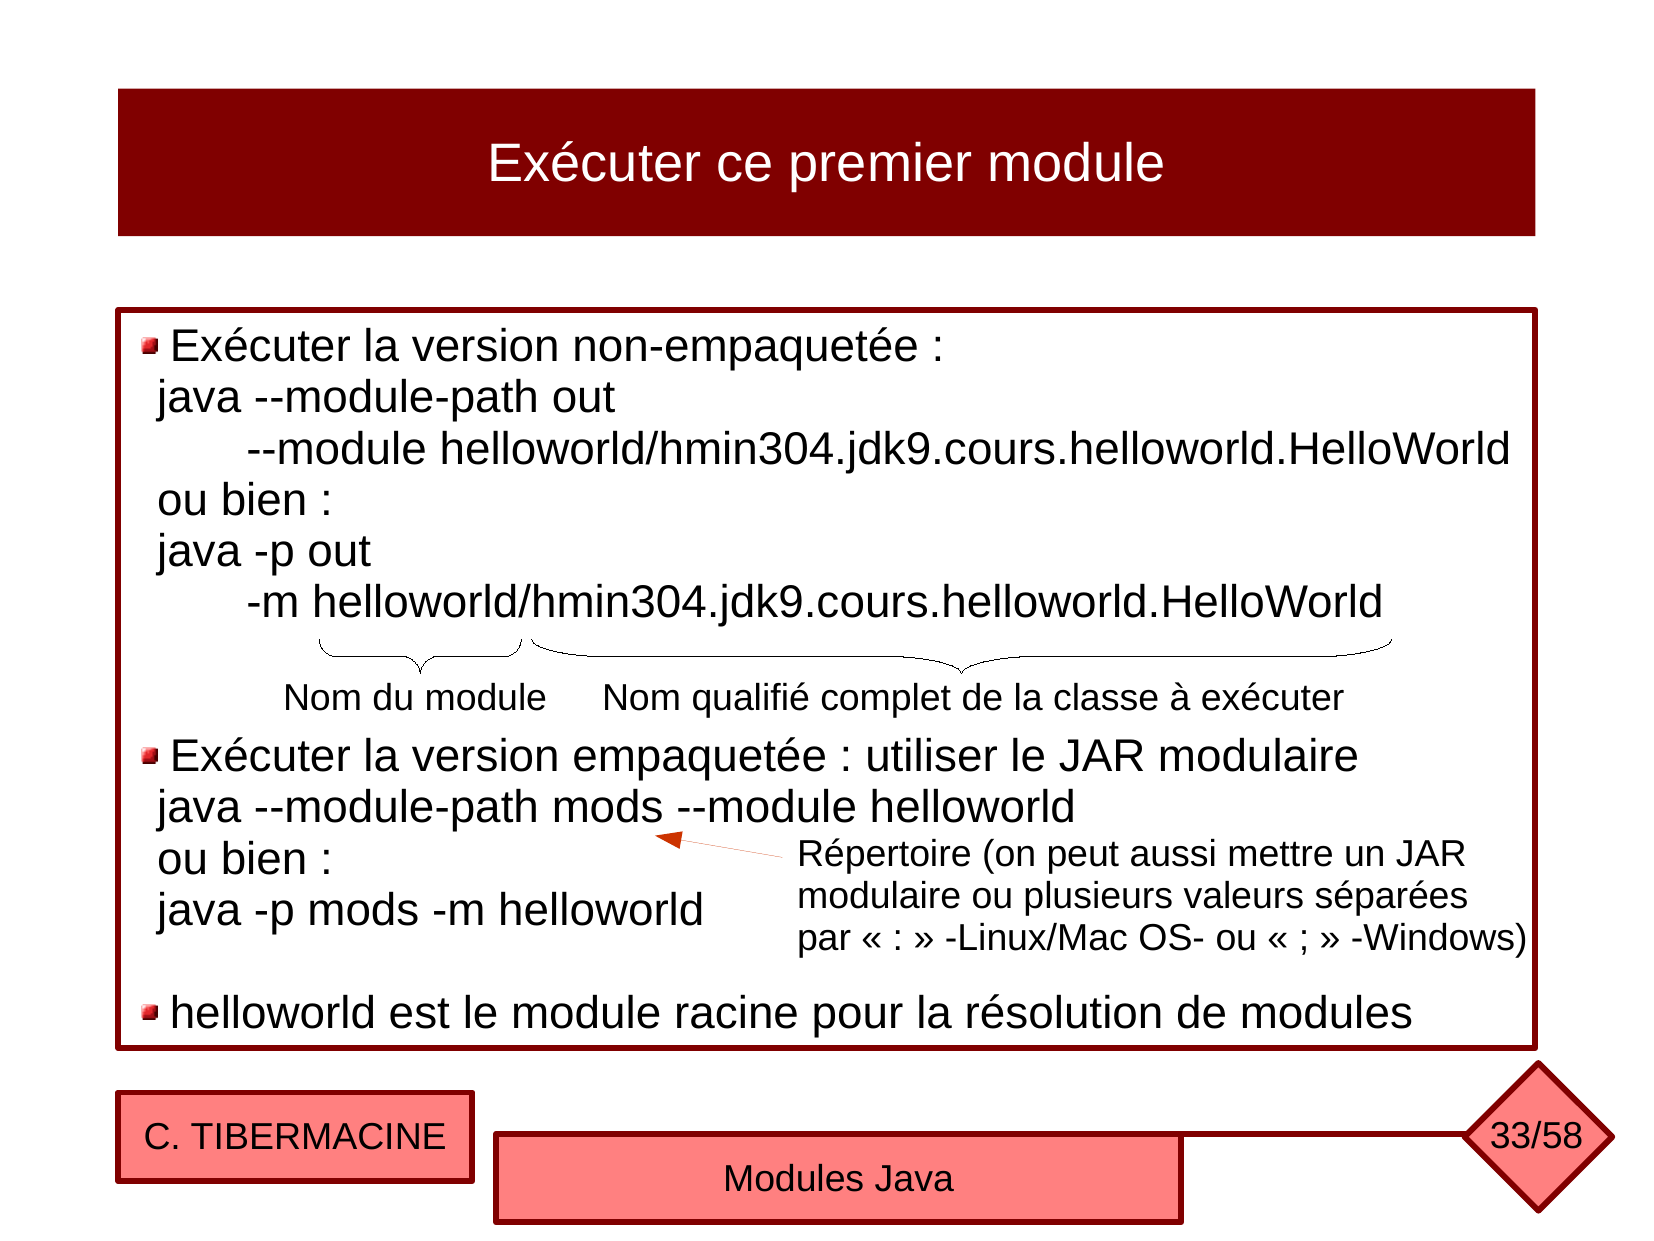

Exécuter ce premier module
 Exécuter la version non-empaquetée :
java --module-path out
 --module helloworld/hmin304.jdk9.cours.helloworld.HelloWorld
ou bien :
java -p out
 -m helloworld/hmin304.jdk9.cours.helloworld.HelloWorld
 Exécuter la version empaquetée : utiliser le JAR modulaire
java --module-path mods --module helloworld
ou bien :
java -p mods -m helloworld
 helloworld est le module racine pour la résolution de modules
Nom du module
Nom qualifié complet de la classe à exécuter
Répertoire (on peut aussi mettre un JAR
modulaire ou plusieurs valeurs séparées
par « : » -Linux/Mac OS- ou « ; » -Windows)
C. TIBERMACINE
Modules Java